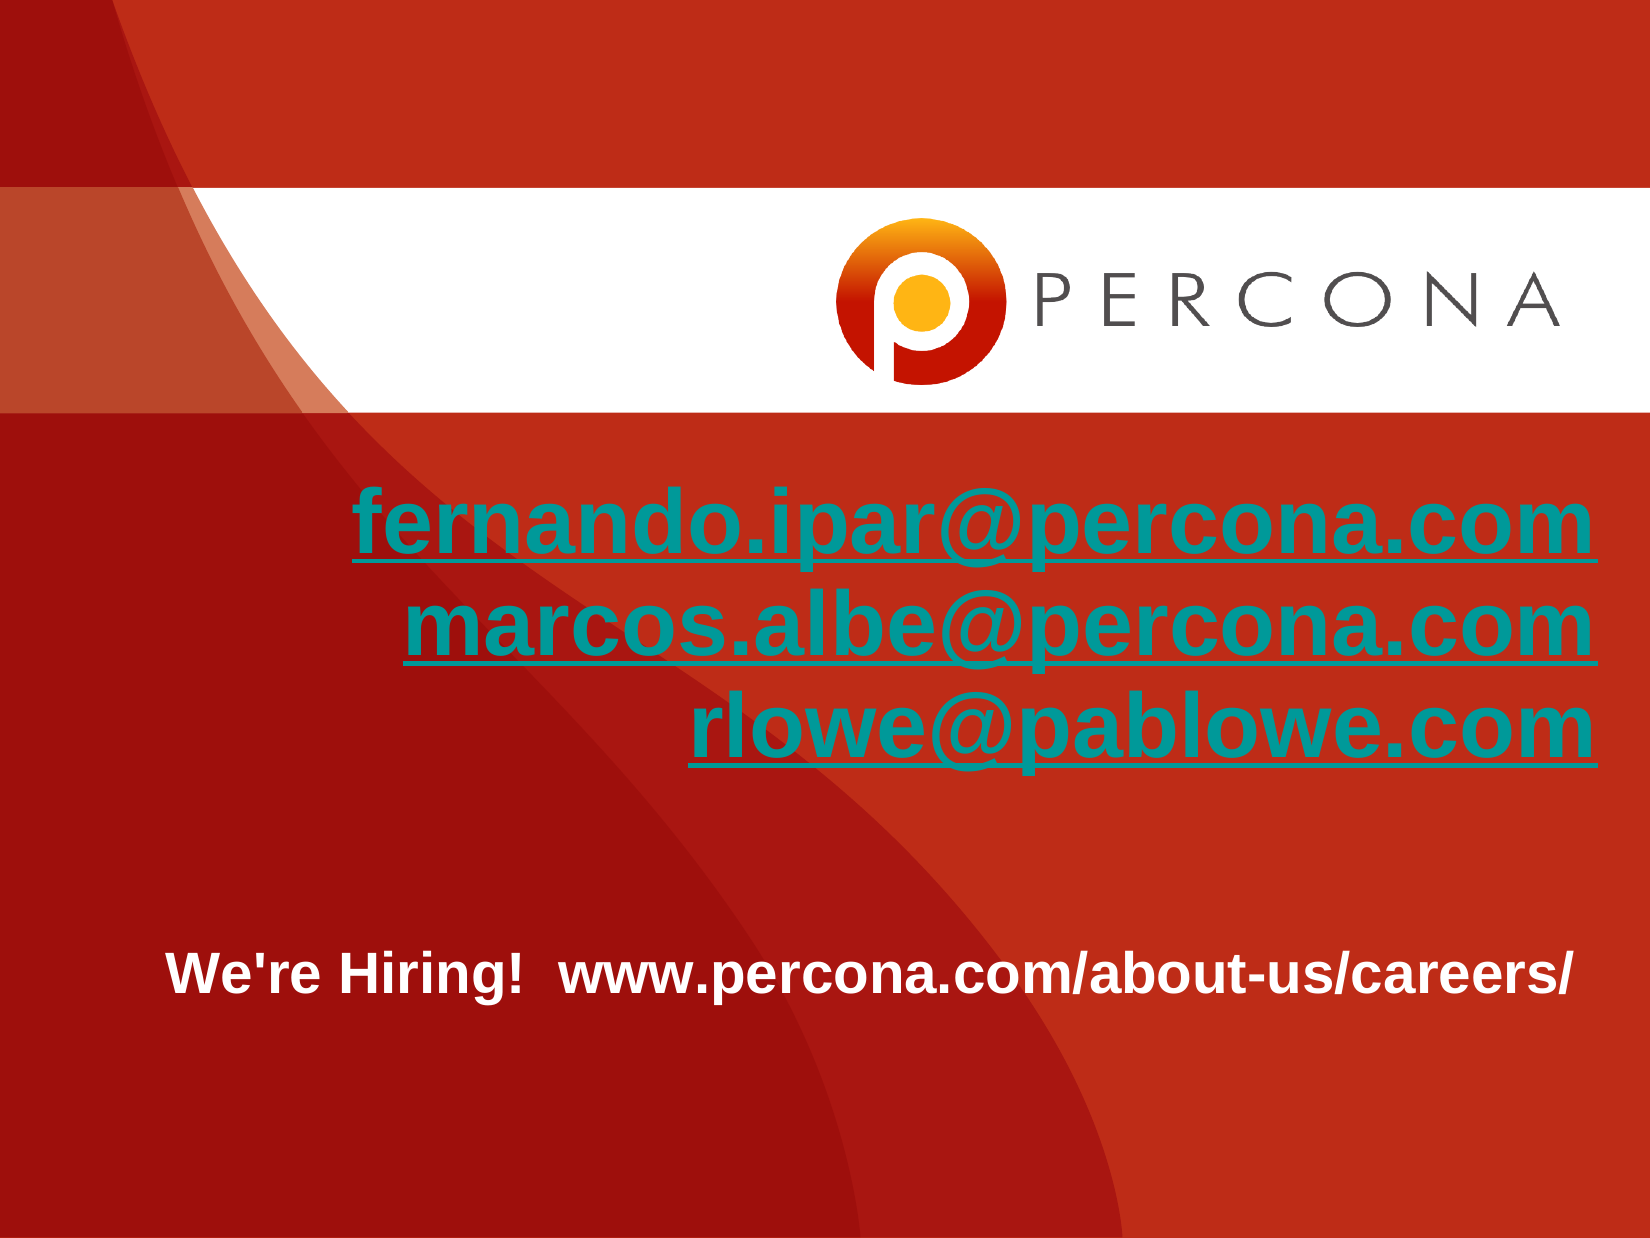

# fernando.ipar@percona.com marcos.albe@percona.com rlowe@pablowe.com
We're Hiring! www.percona.com/about-us/careers/